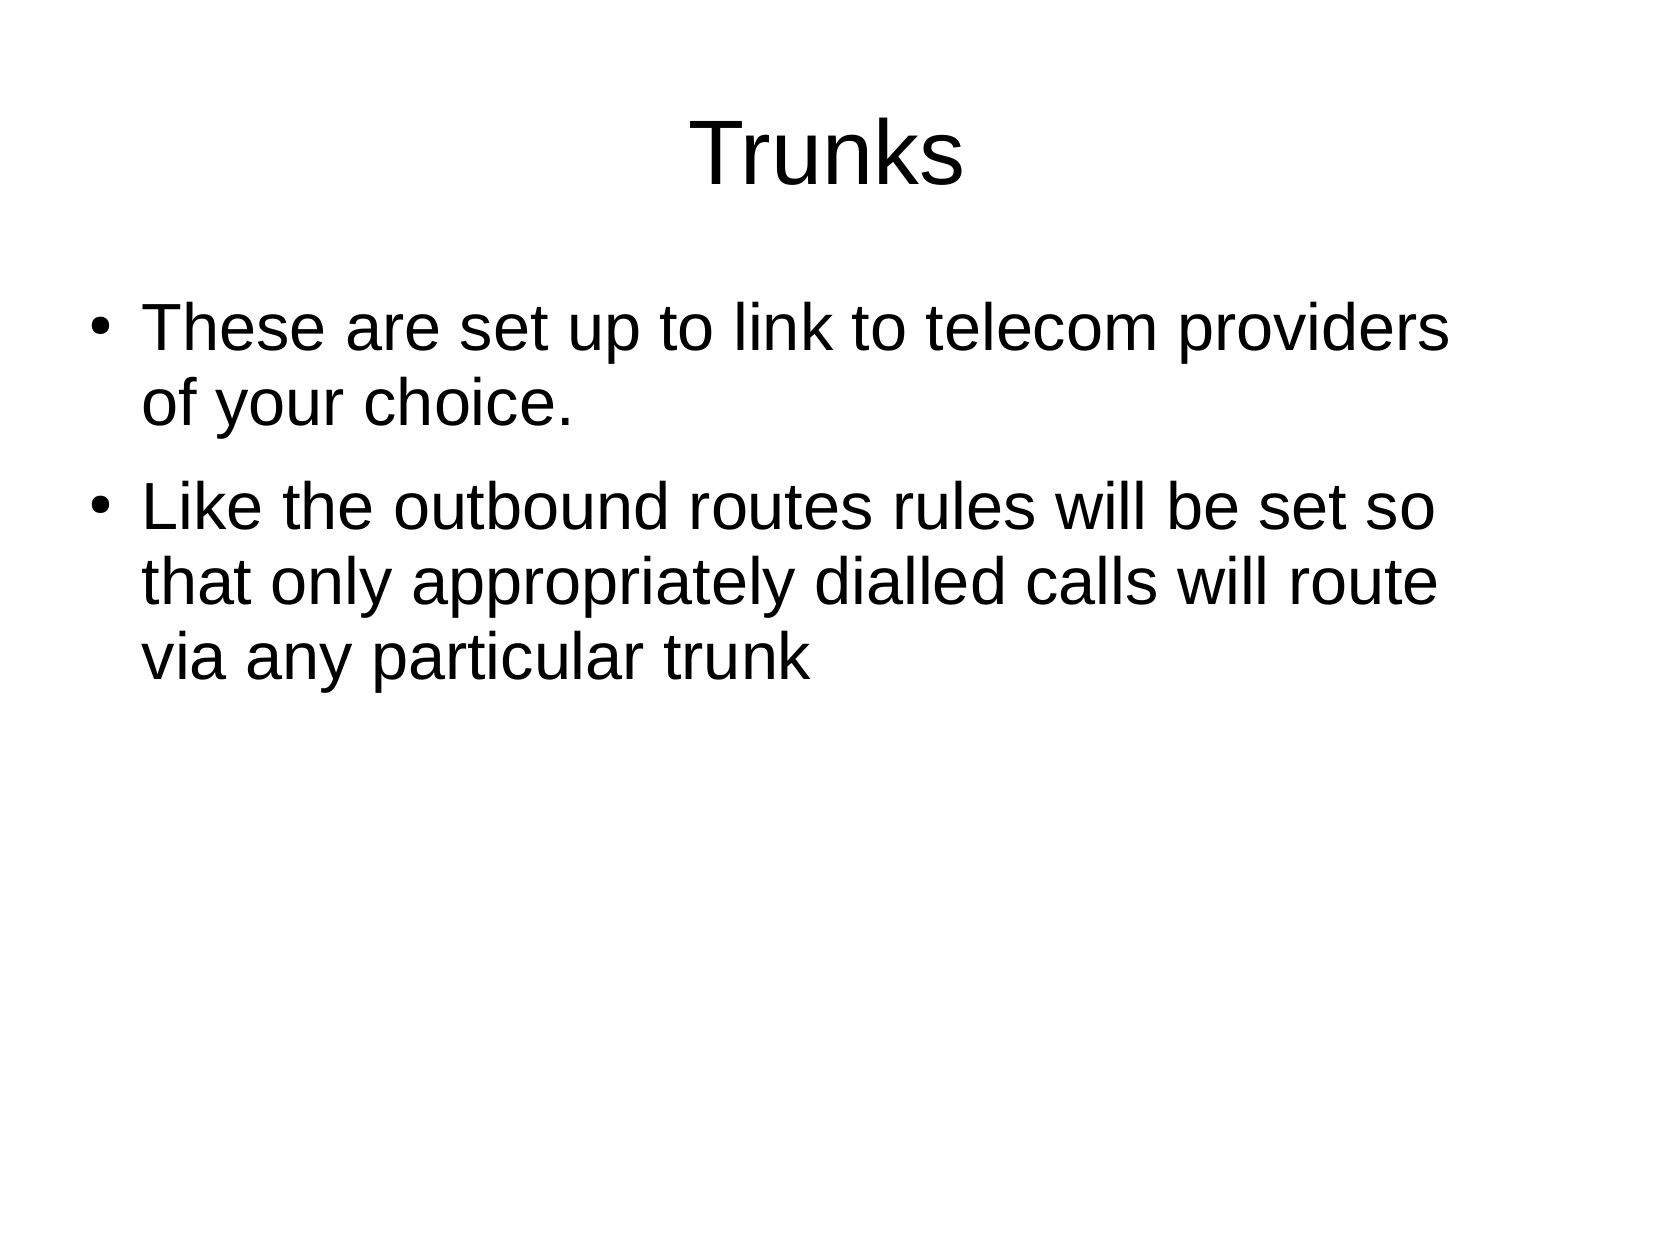

# Trunks
These are set up to link to telecom providers of your choice.
Like the outbound routes rules will be set so that only appropriately dialled calls will route via any particular trunk